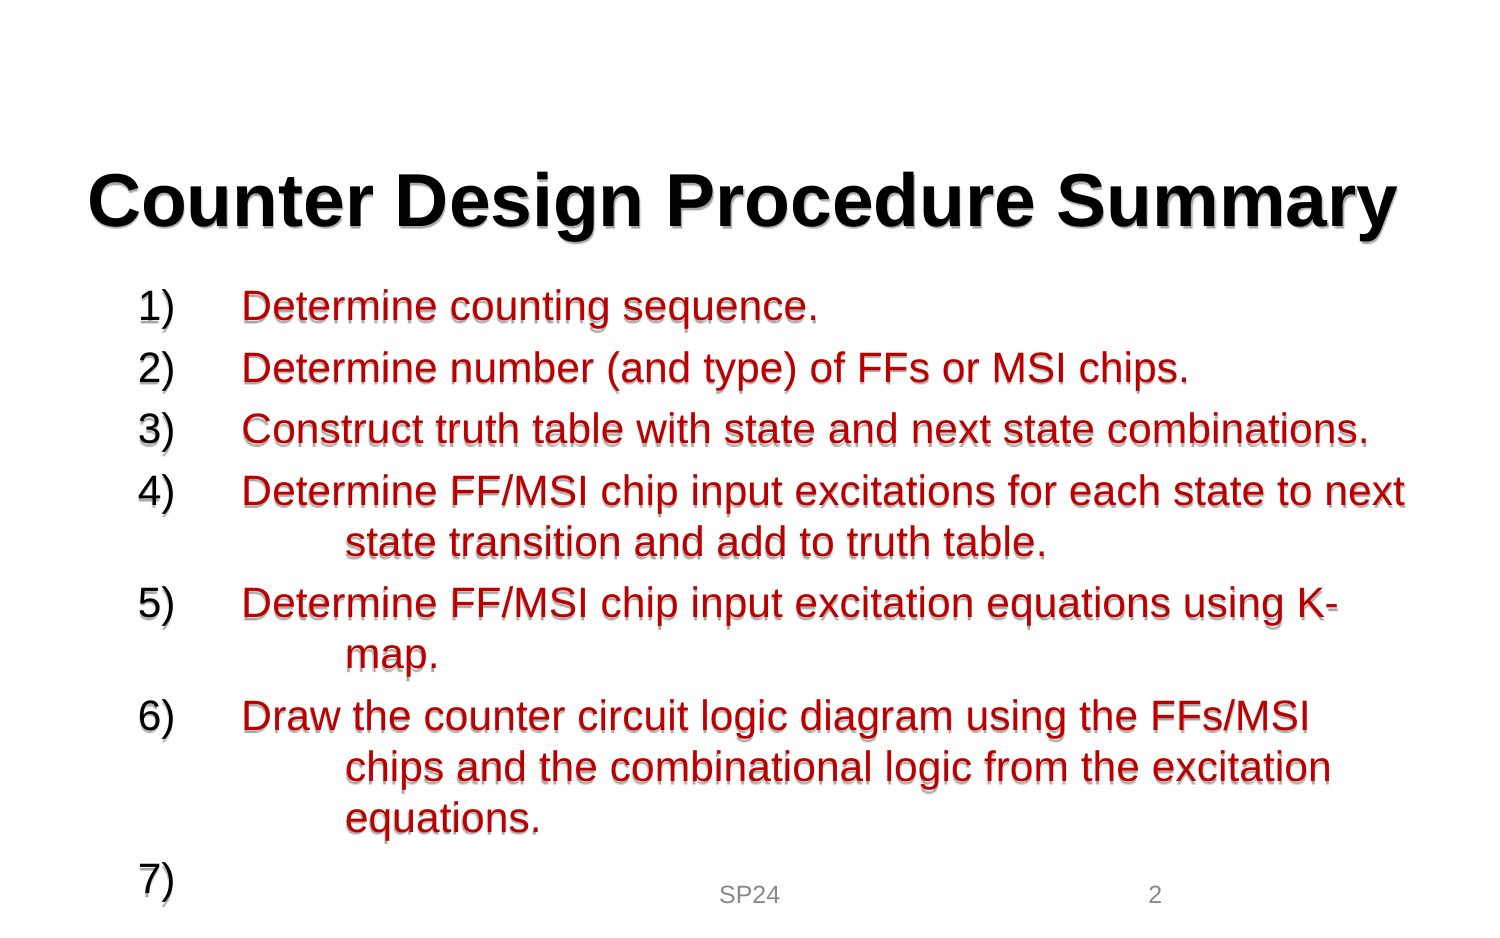

# Counter Design Procedure Summary
Determine counting sequence.
Determine number (and type) of FFs or MSI chips.
Construct truth table with state and next state combinations.
Determine FF/MSI chip input excitations for each state to next state transition and add to truth table.
Determine FF/MSI chip input excitation equations using K-map.
Draw the counter circuit logic diagram using the FFs/MSI chips and the combinational logic from the excitation equations.
SP24